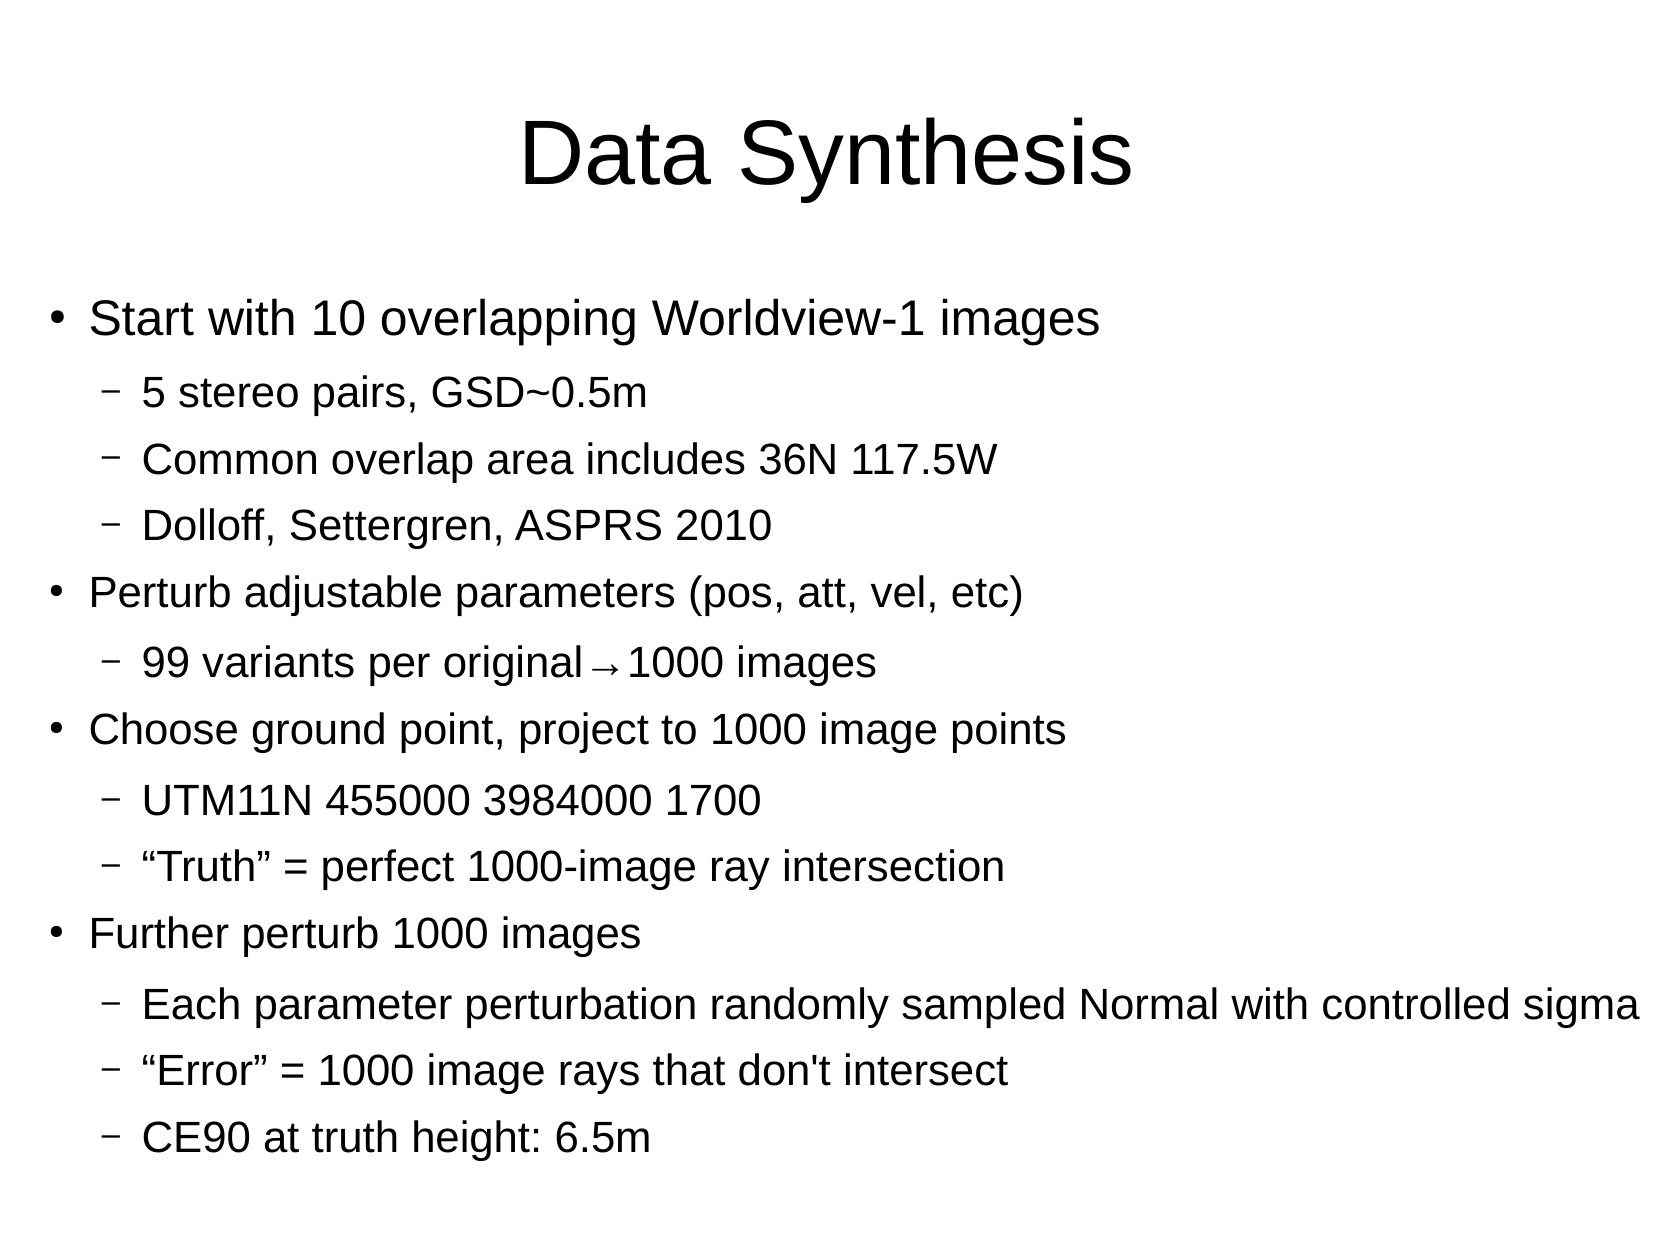

# Data Synthesis
Start with 10 overlapping Worldview-1 images
5 stereo pairs, GSD~0.5m
Common overlap area includes 36N 117.5W
Dolloff, Settergren, ASPRS 2010
Perturb adjustable parameters (pos, att, vel, etc)
99 variants per original→1000 images
Choose ground point, project to 1000 image points
UTM11N 455000 3984000 1700
“Truth” = perfect 1000-image ray intersection
Further perturb 1000 images
Each parameter perturbation randomly sampled Normal with controlled sigma
“Error” = 1000 image rays that don't intersect
CE90 at truth height: 6.5m